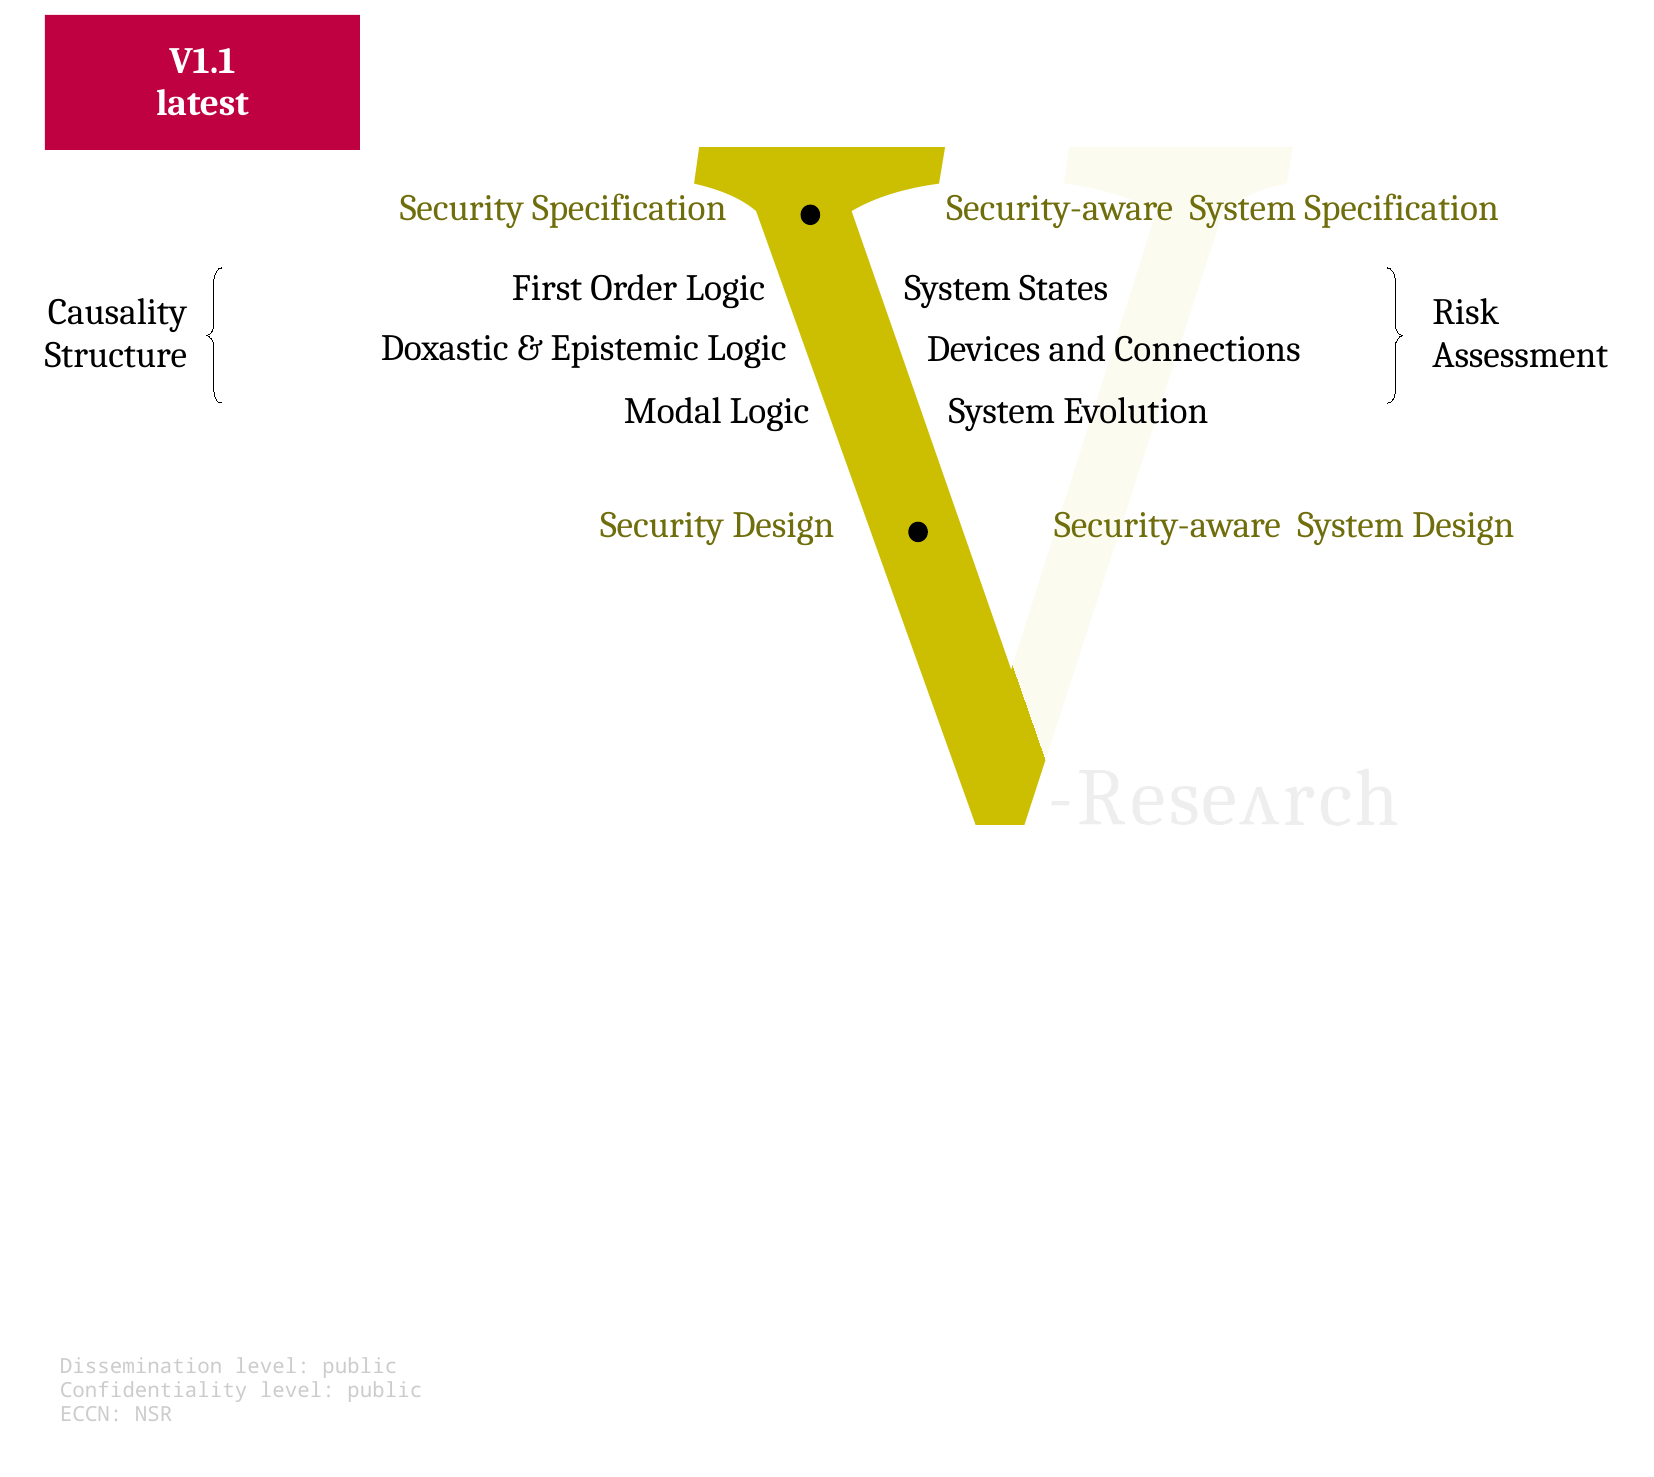

V1.1
latest
Security Specification
Security-aware System Specification
First Order Logic
System States
Causality
Structure
Risk
Assessment
Doxastic & Epistemic Logic
Devices and Connections
Modal Logic
System Evolution
Security Design
Security-aware System Design
Dissemination level: public
Confidentiality level: public
ECCN: NSR